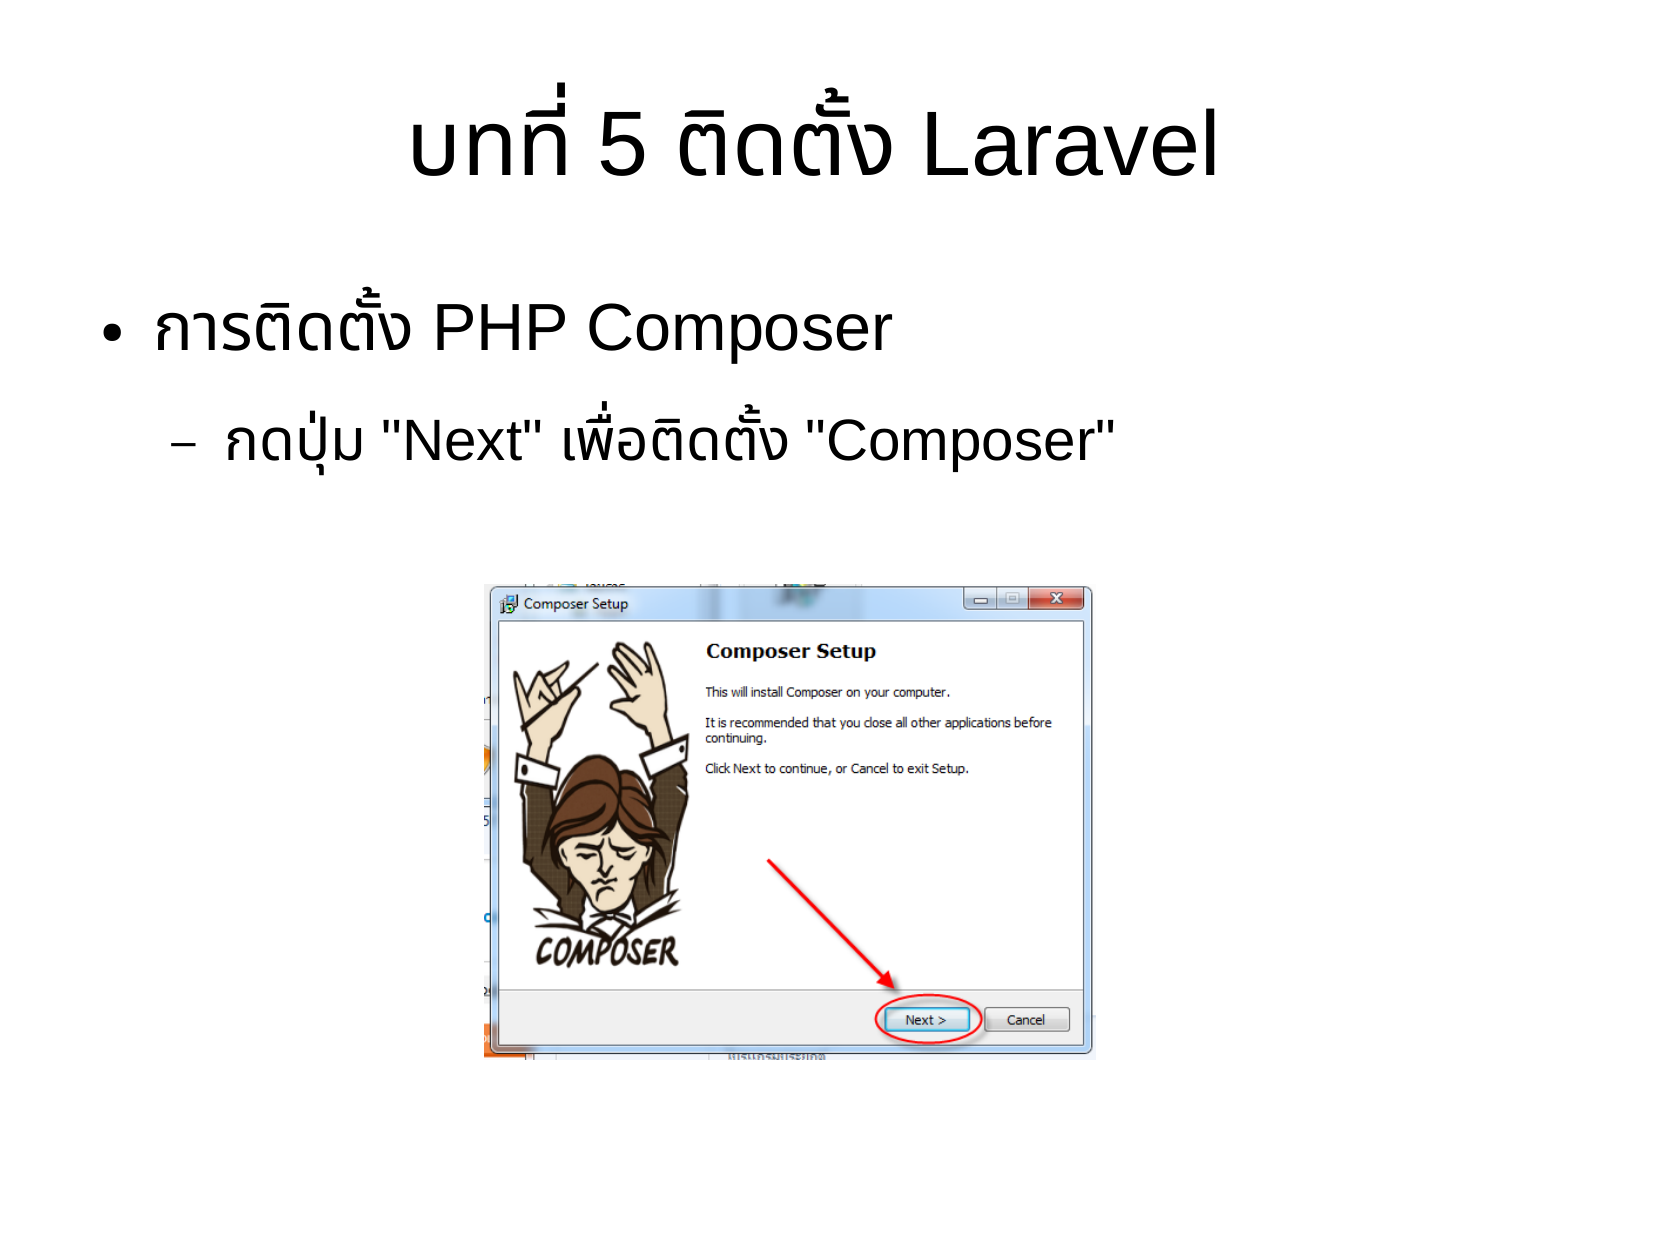

# บทที่ 5 ติดตั้ง Laravel
การติดตั้ง PHP Composer
กดปุ่ม "Next" เพื่อติดตั้ง "Composer"